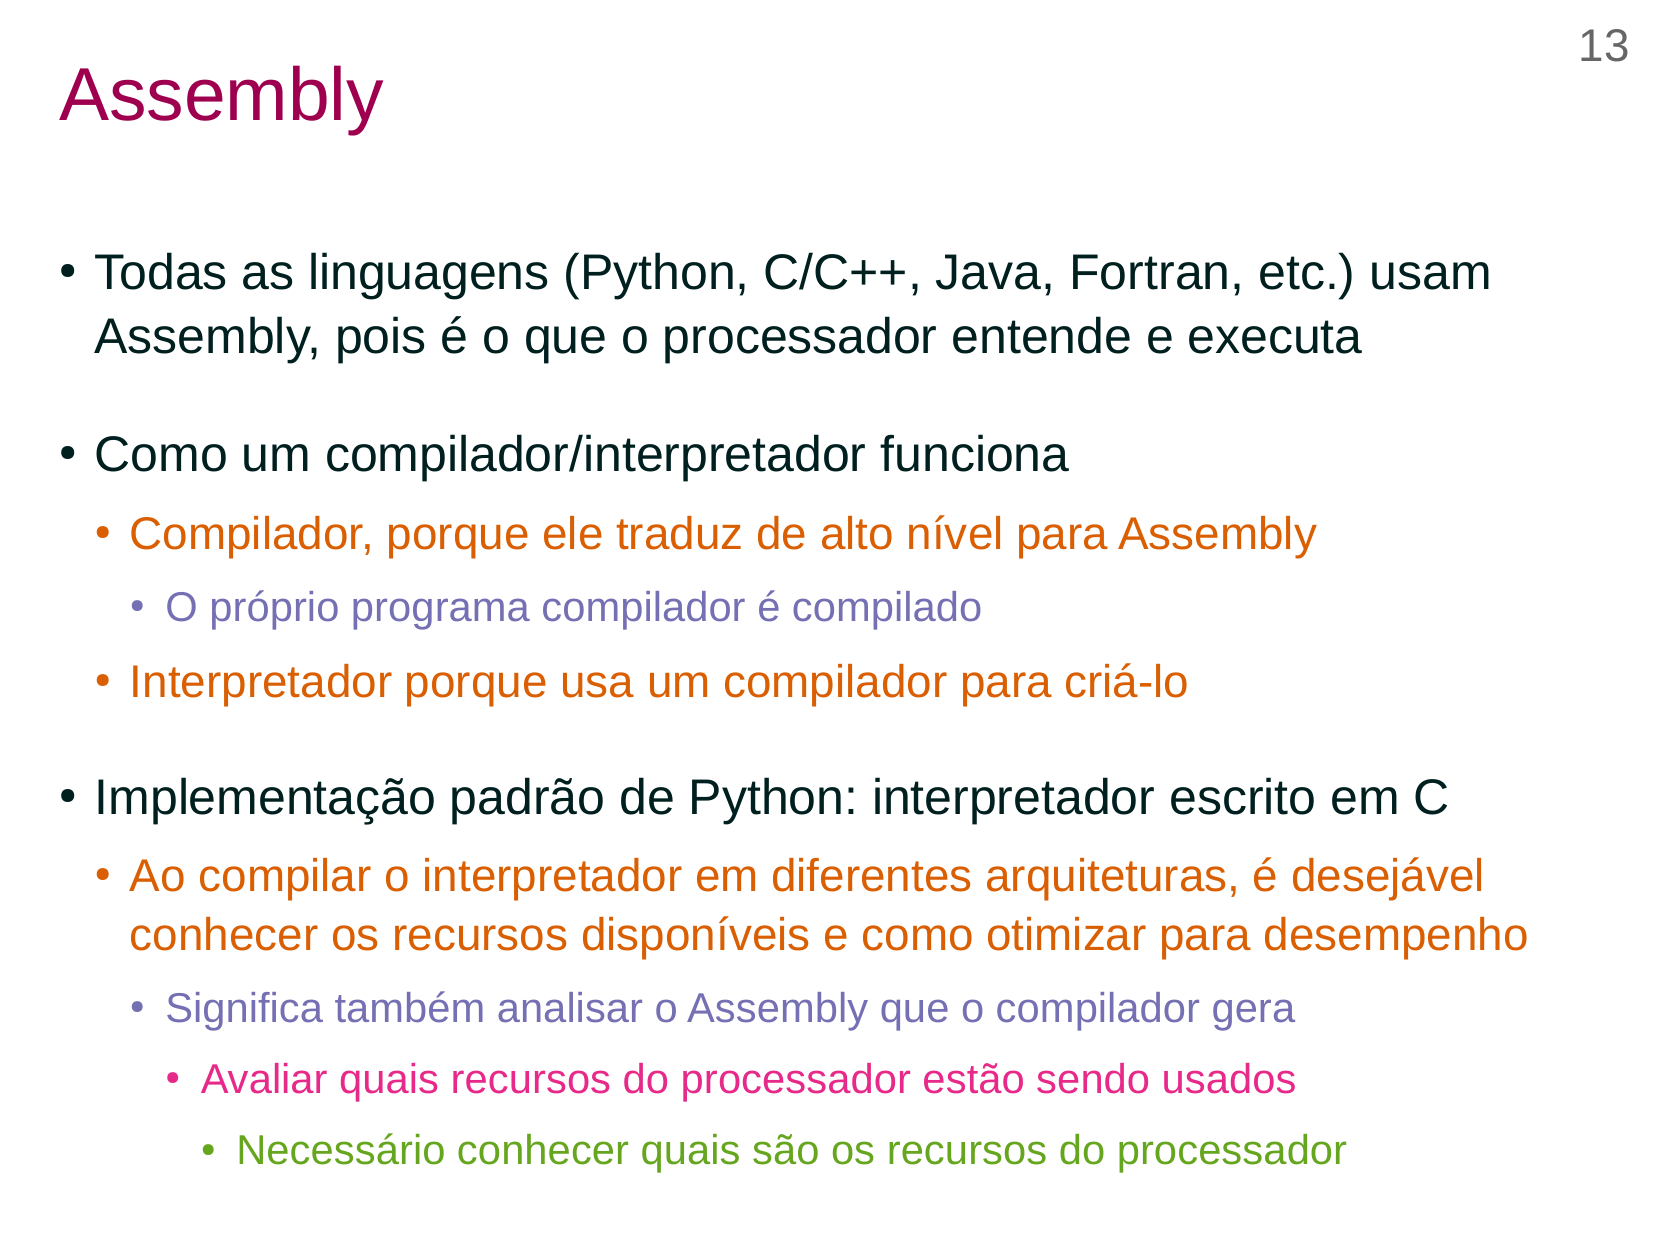

13
# Assembly
Todas as linguagens (Python, C/C++, Java, Fortran, etc.) usam Assembly, pois é o que o processador entende e executa
Como um compilador/interpretador funciona
Compilador, porque ele traduz de alto nível para Assembly
O próprio programa compilador é compilado
Interpretador porque usa um compilador para criá-lo
Implementação padrão de Python: interpretador escrito em C
Ao compilar o interpretador em diferentes arquiteturas, é desejável conhecer os recursos disponíveis e como otimizar para desempenho
Significa também analisar o Assembly que o compilador gera
Avaliar quais recursos do processador estão sendo usados
Necessário conhecer quais são os recursos do processador